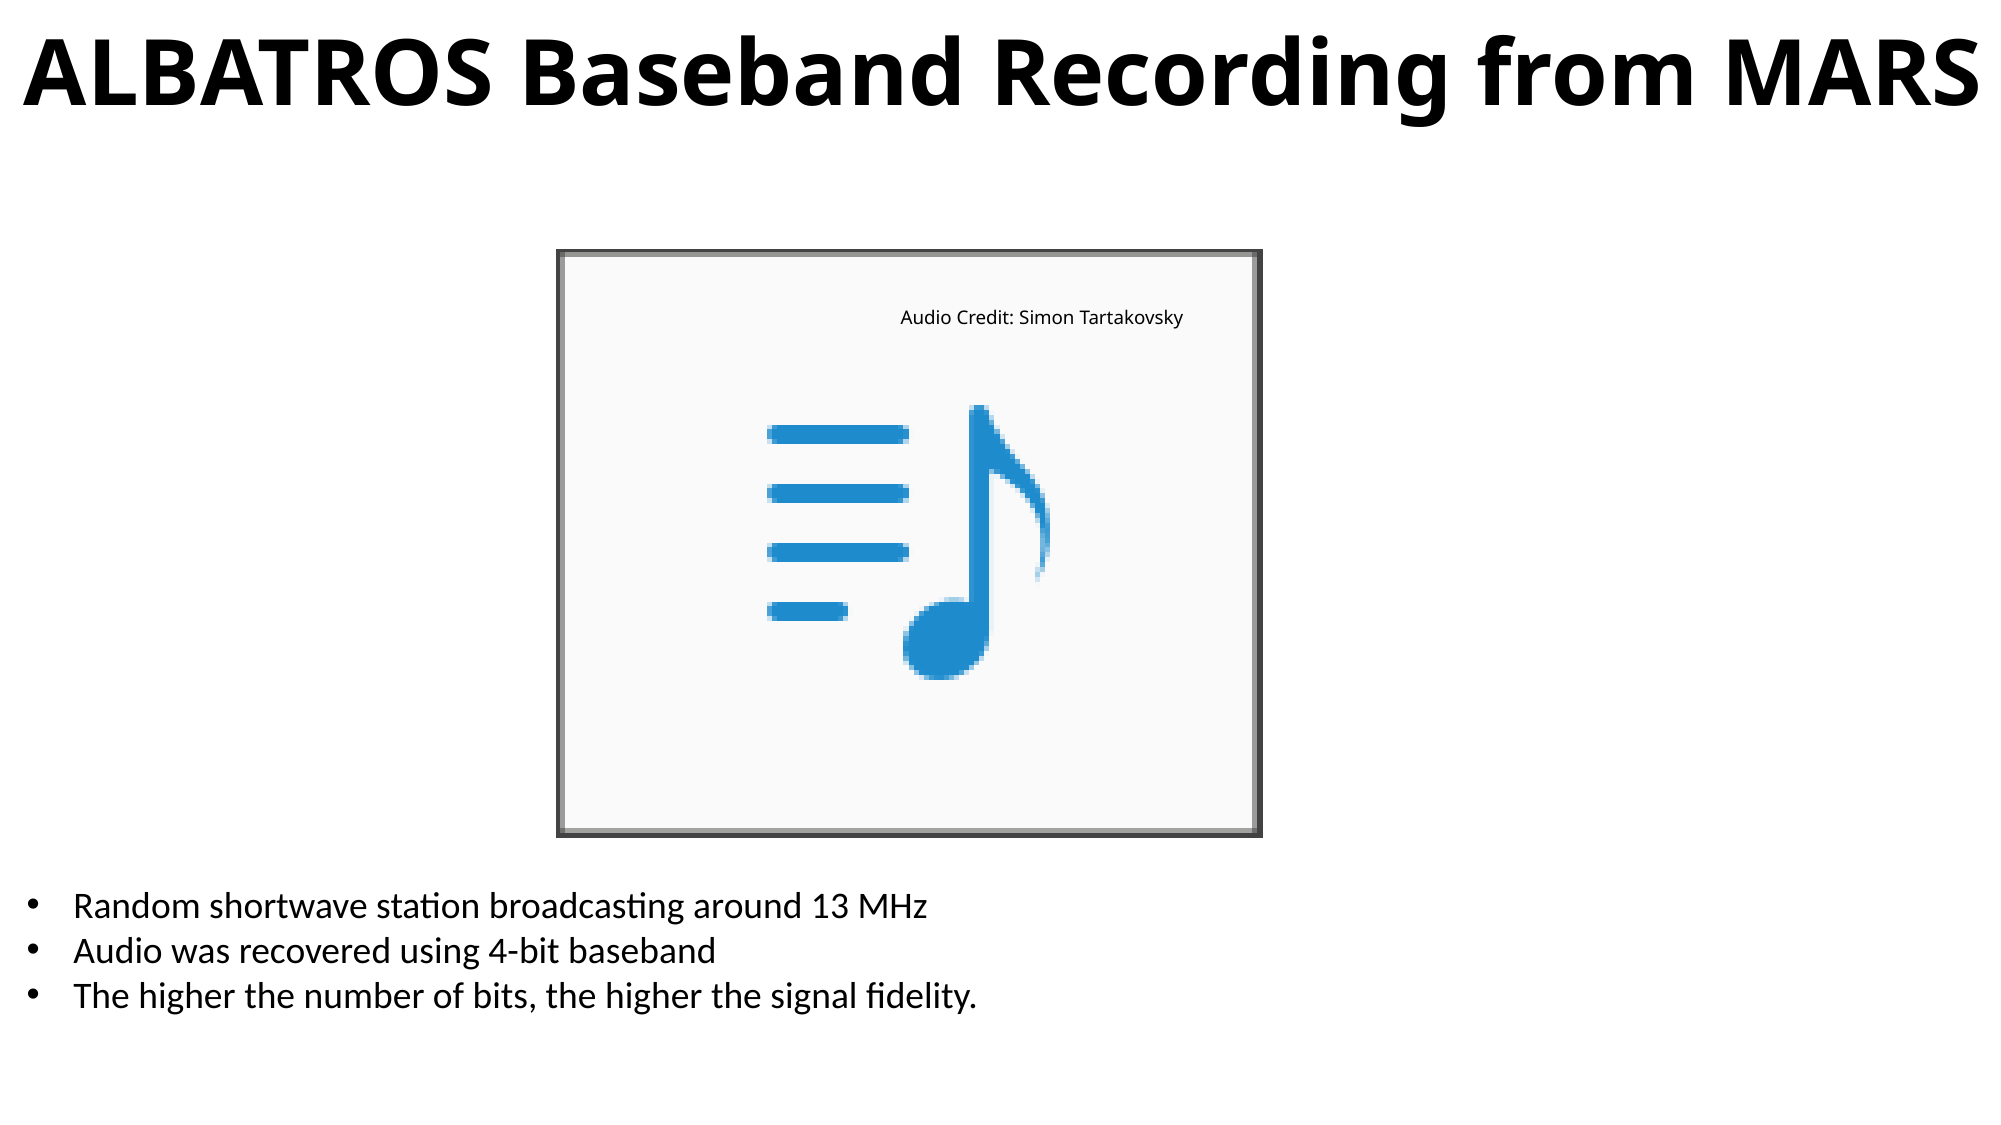

ALBATROS Baseband Recording from MARS
Audio Credit: Simon Tartakovsky
Random shortwave station broadcasting around 13 MHz
Audio was recovered using 4-bit baseband
The higher the number of bits, the higher the signal fidelity.